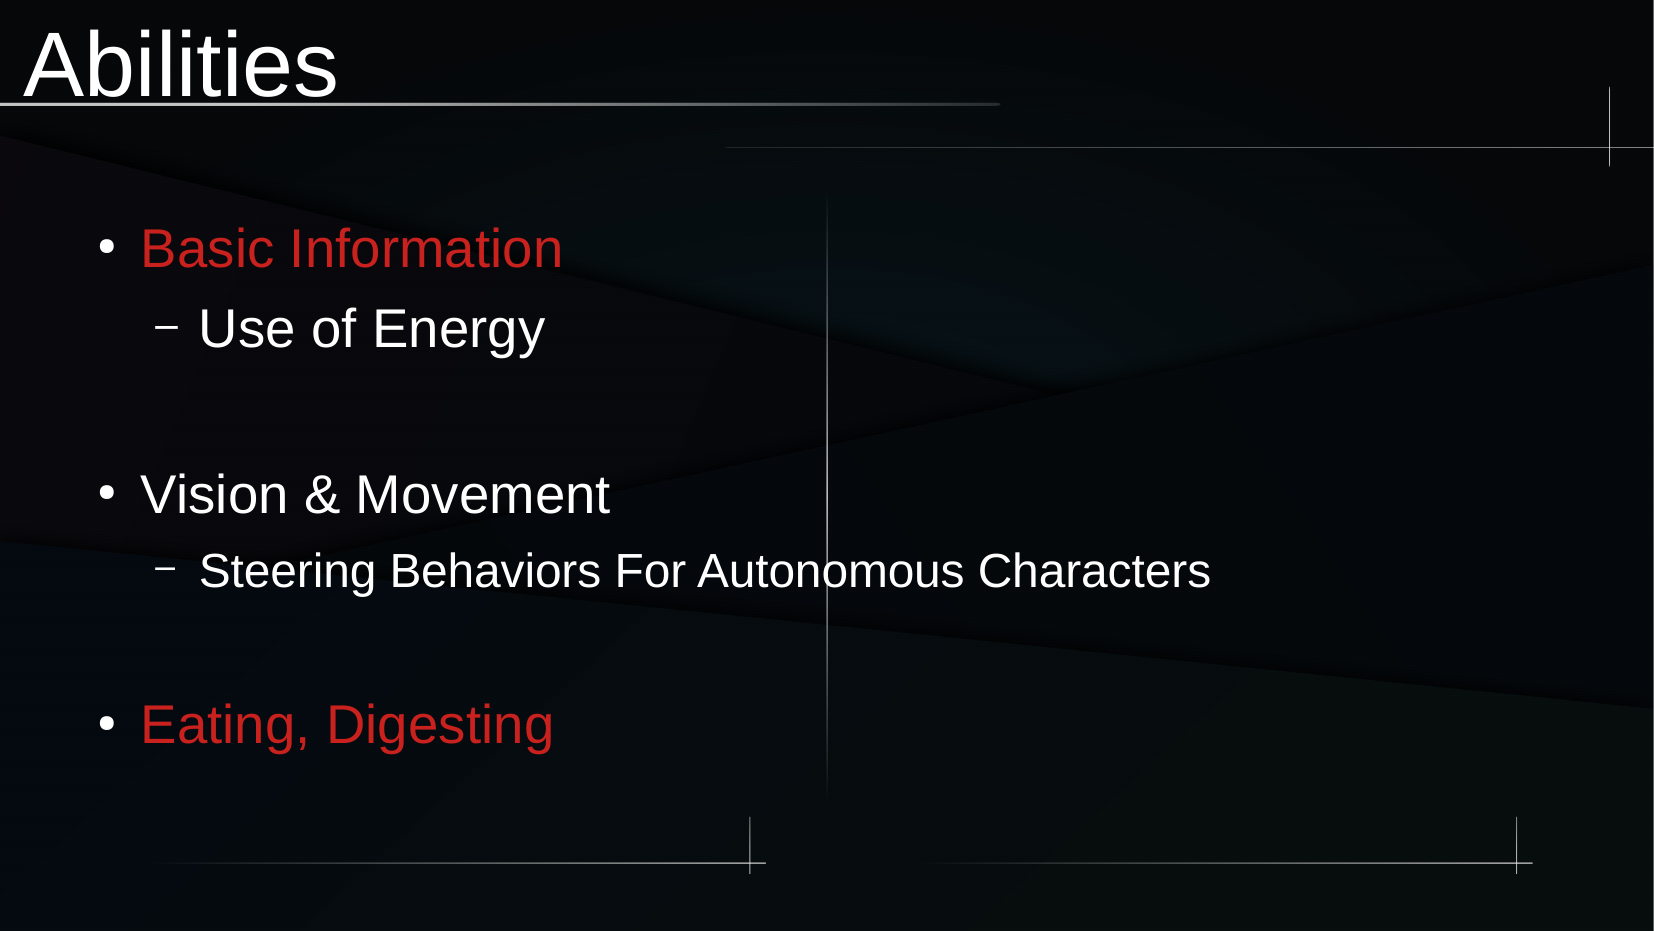

# Abilities
Basic Information
Use of Energy
Vision & Movement
Steering Behaviors For Autonomous Characters
Eating, Digesting